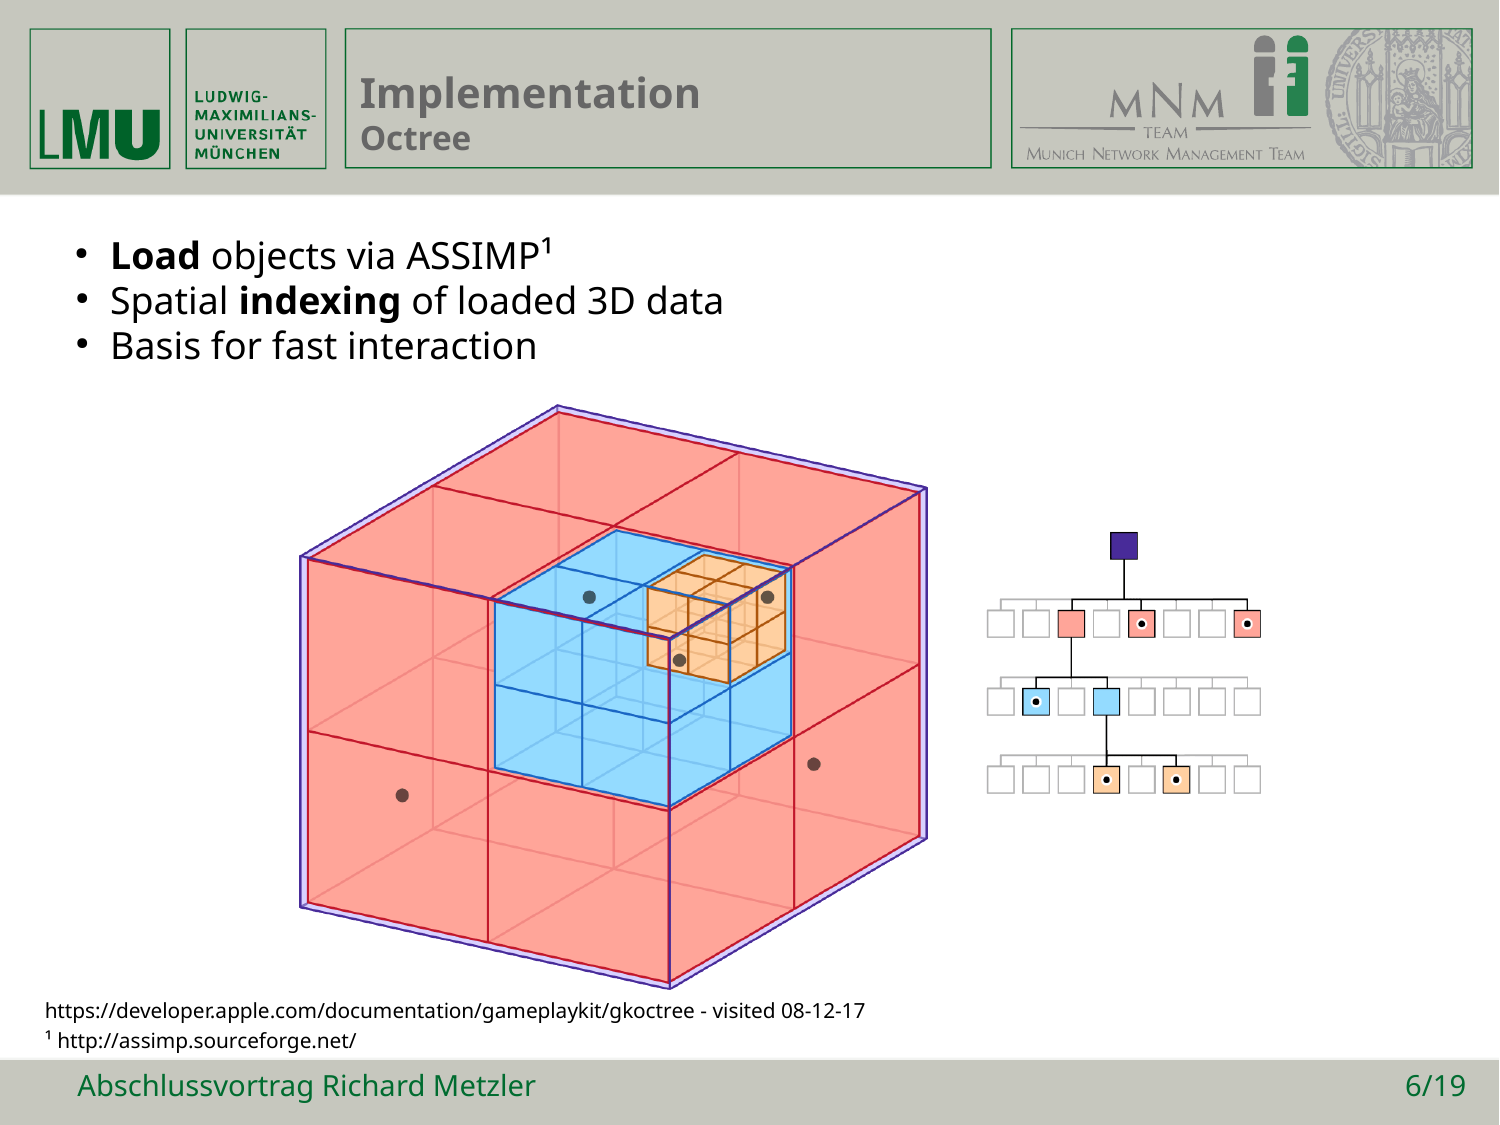

Implementation
Octree
Load objects via ASSIMP¹
Spatial indexing of loaded 3D data
Basis for fast interaction
https://developer.apple.com/documentation/gameplaykit/gkoctree - visited 08-12-17
¹ http://assimp.sourceforge.net/
Abschlussvortrag Richard Metzler
6/19